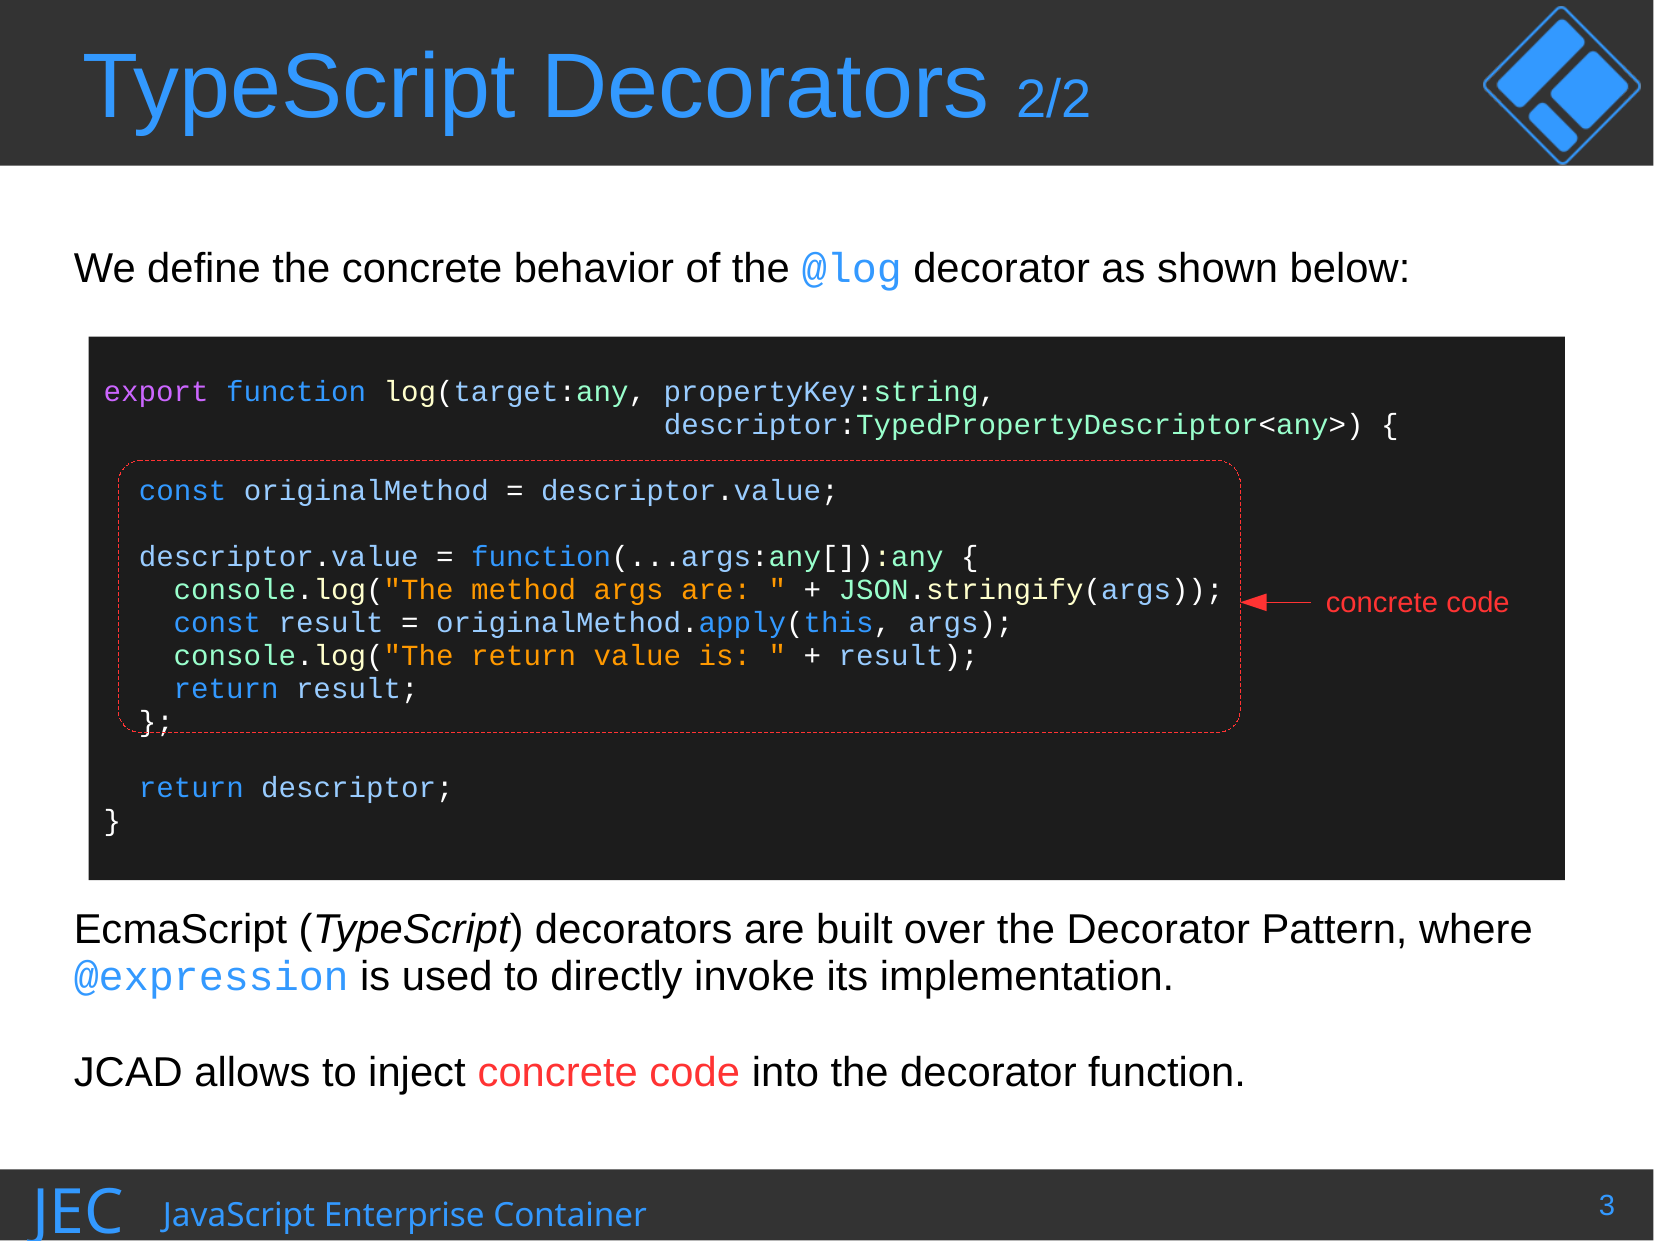

# TypeScript Decorators 2/2
We define the concrete behavior of the @log decorator as shown below:
export function log(target:any, propertyKey:string,
 descriptor:TypedPropertyDescriptor<any>) {
 const originalMethod = descriptor.value;
 descriptor.value = function(...args:any[]):any {
 console.log("The method args are: " + JSON.stringify(args));
 const result = originalMethod.apply(this, args);
 console.log("The return value is: " + result);
 return result;
 };
 return descriptor;
}
concrete code
EcmaScript (TypeScript) decorators are built over the Decorator Pattern, where @expression is used to directly invoke its implementation.
JCAD allows to inject concrete code into the decorator function.
JEC
3
JavaScript Enterprise Container